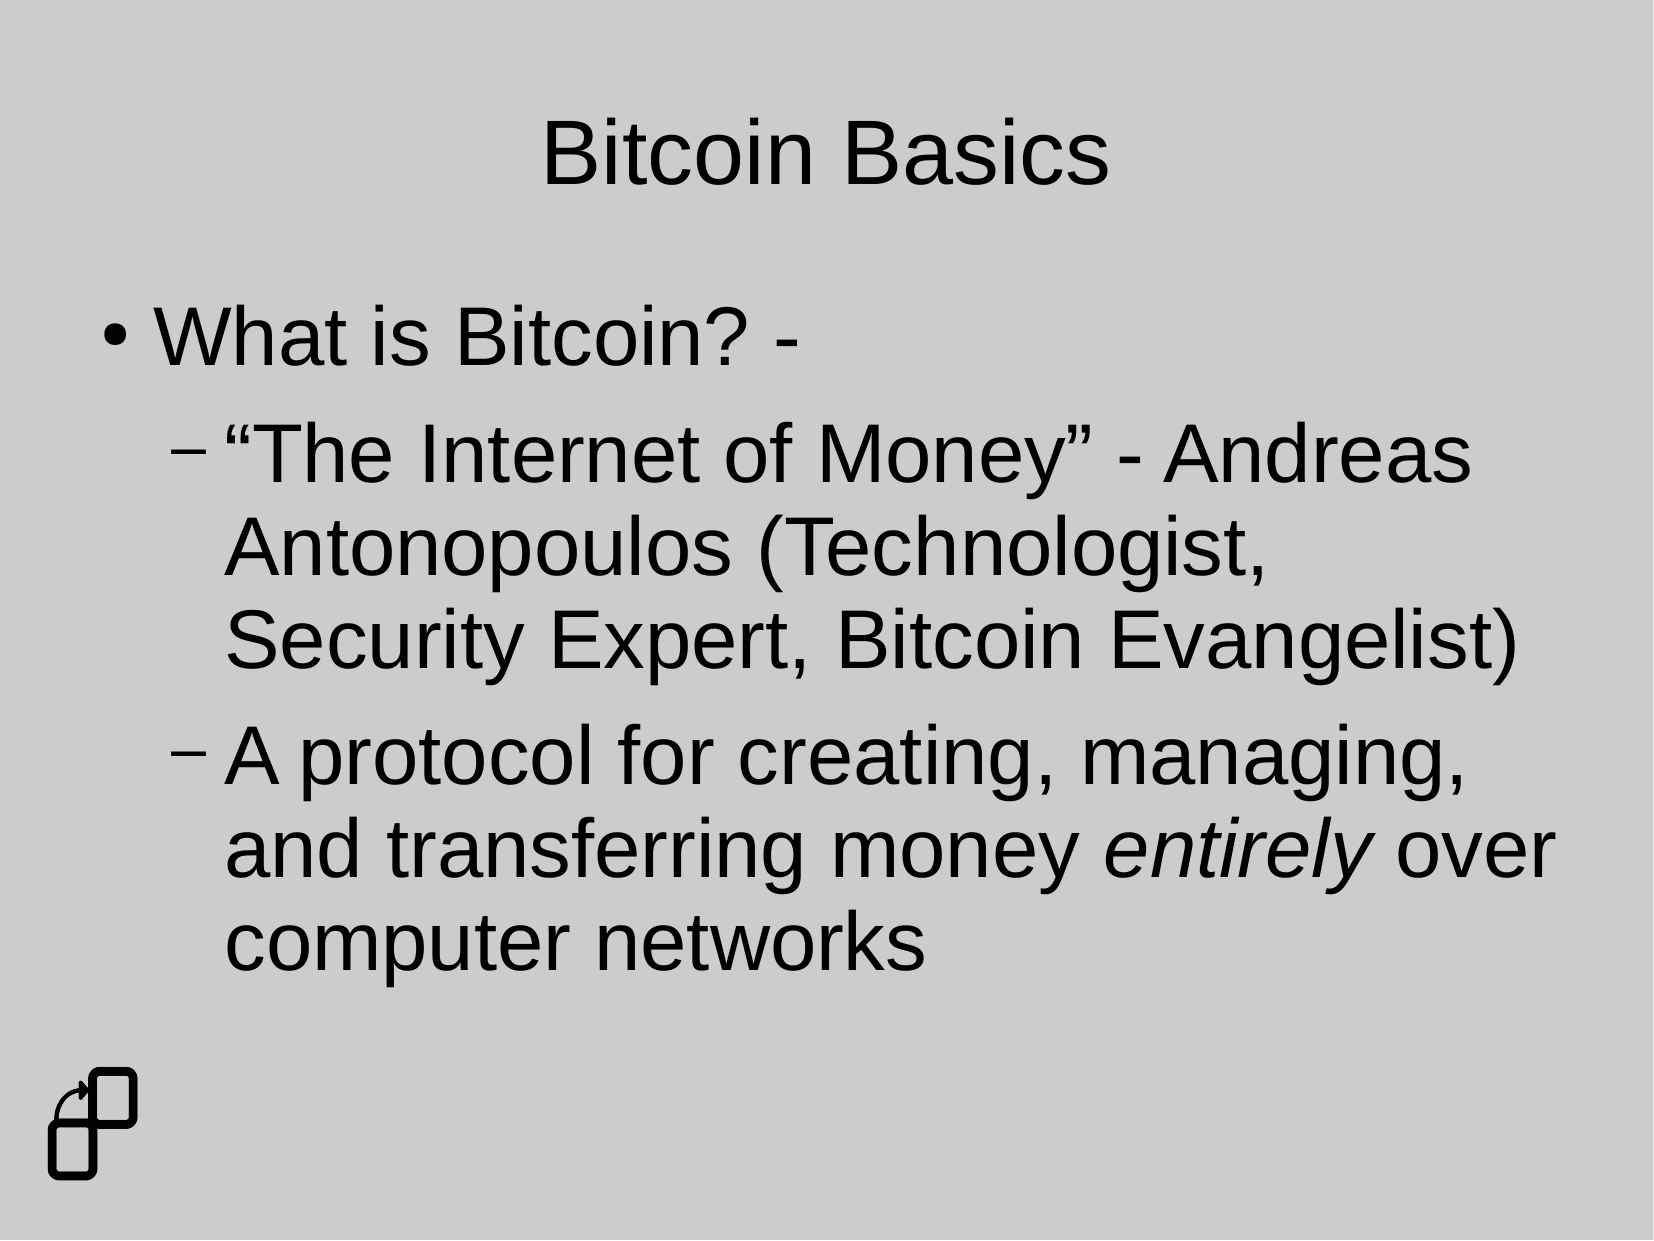

# Bitcoin Basics
What is Bitcoin? -
“The Internet of Money” - Andreas Antonopoulos (Technologist, Security Expert, Bitcoin Evangelist)
A protocol for creating, managing, and transferring money entirely over computer networks